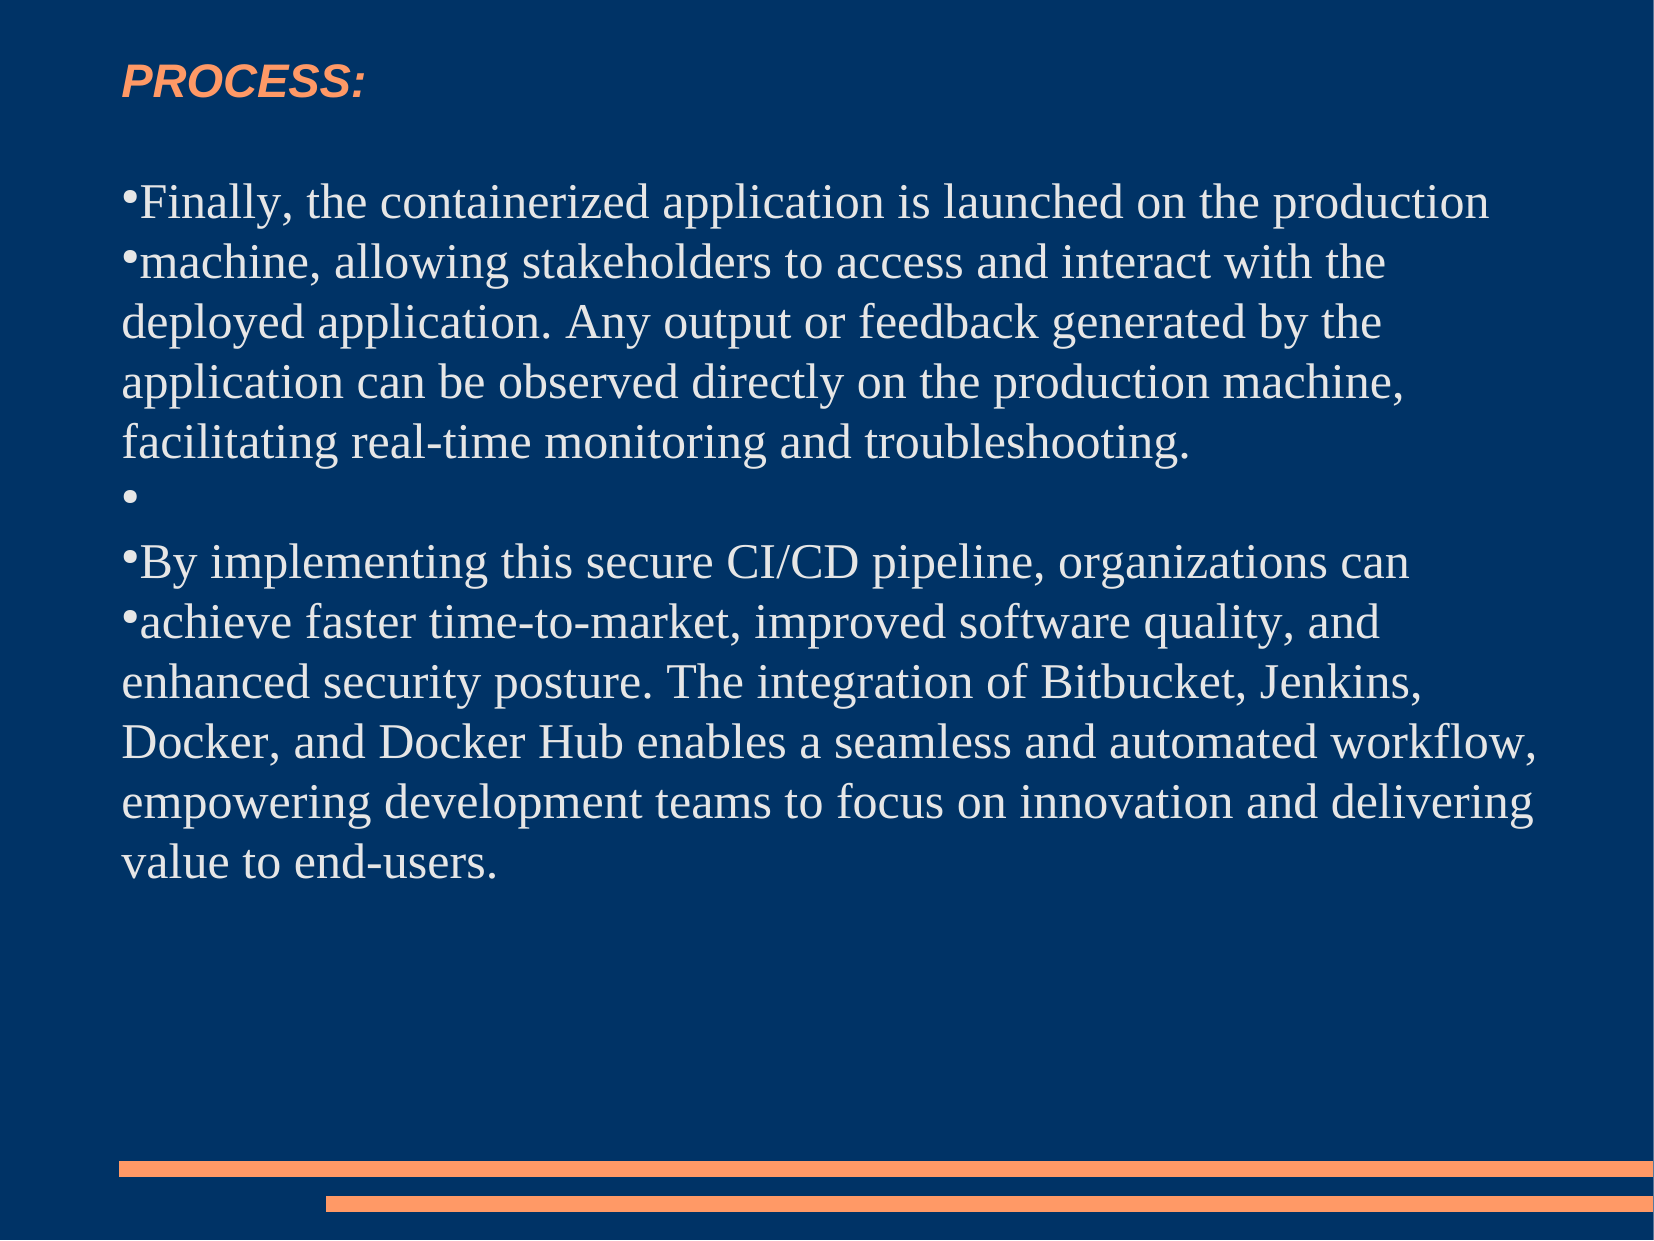

# PROCESS:
Finally, the containerized application is launched on the production
machine, allowing stakeholders to access and interact with the deployed application. Any output or feedback generated by the application can be observed directly on the production machine, facilitating real-time monitoring and troubleshooting.
By implementing this secure CI/CD pipeline, organizations can
achieve faster time-to-market, improved software quality, and enhanced security posture. The integration of Bitbucket, Jenkins, Docker, and Docker Hub enables a seamless and automated workflow, empowering development teams to focus on innovation and delivering value to end-users.